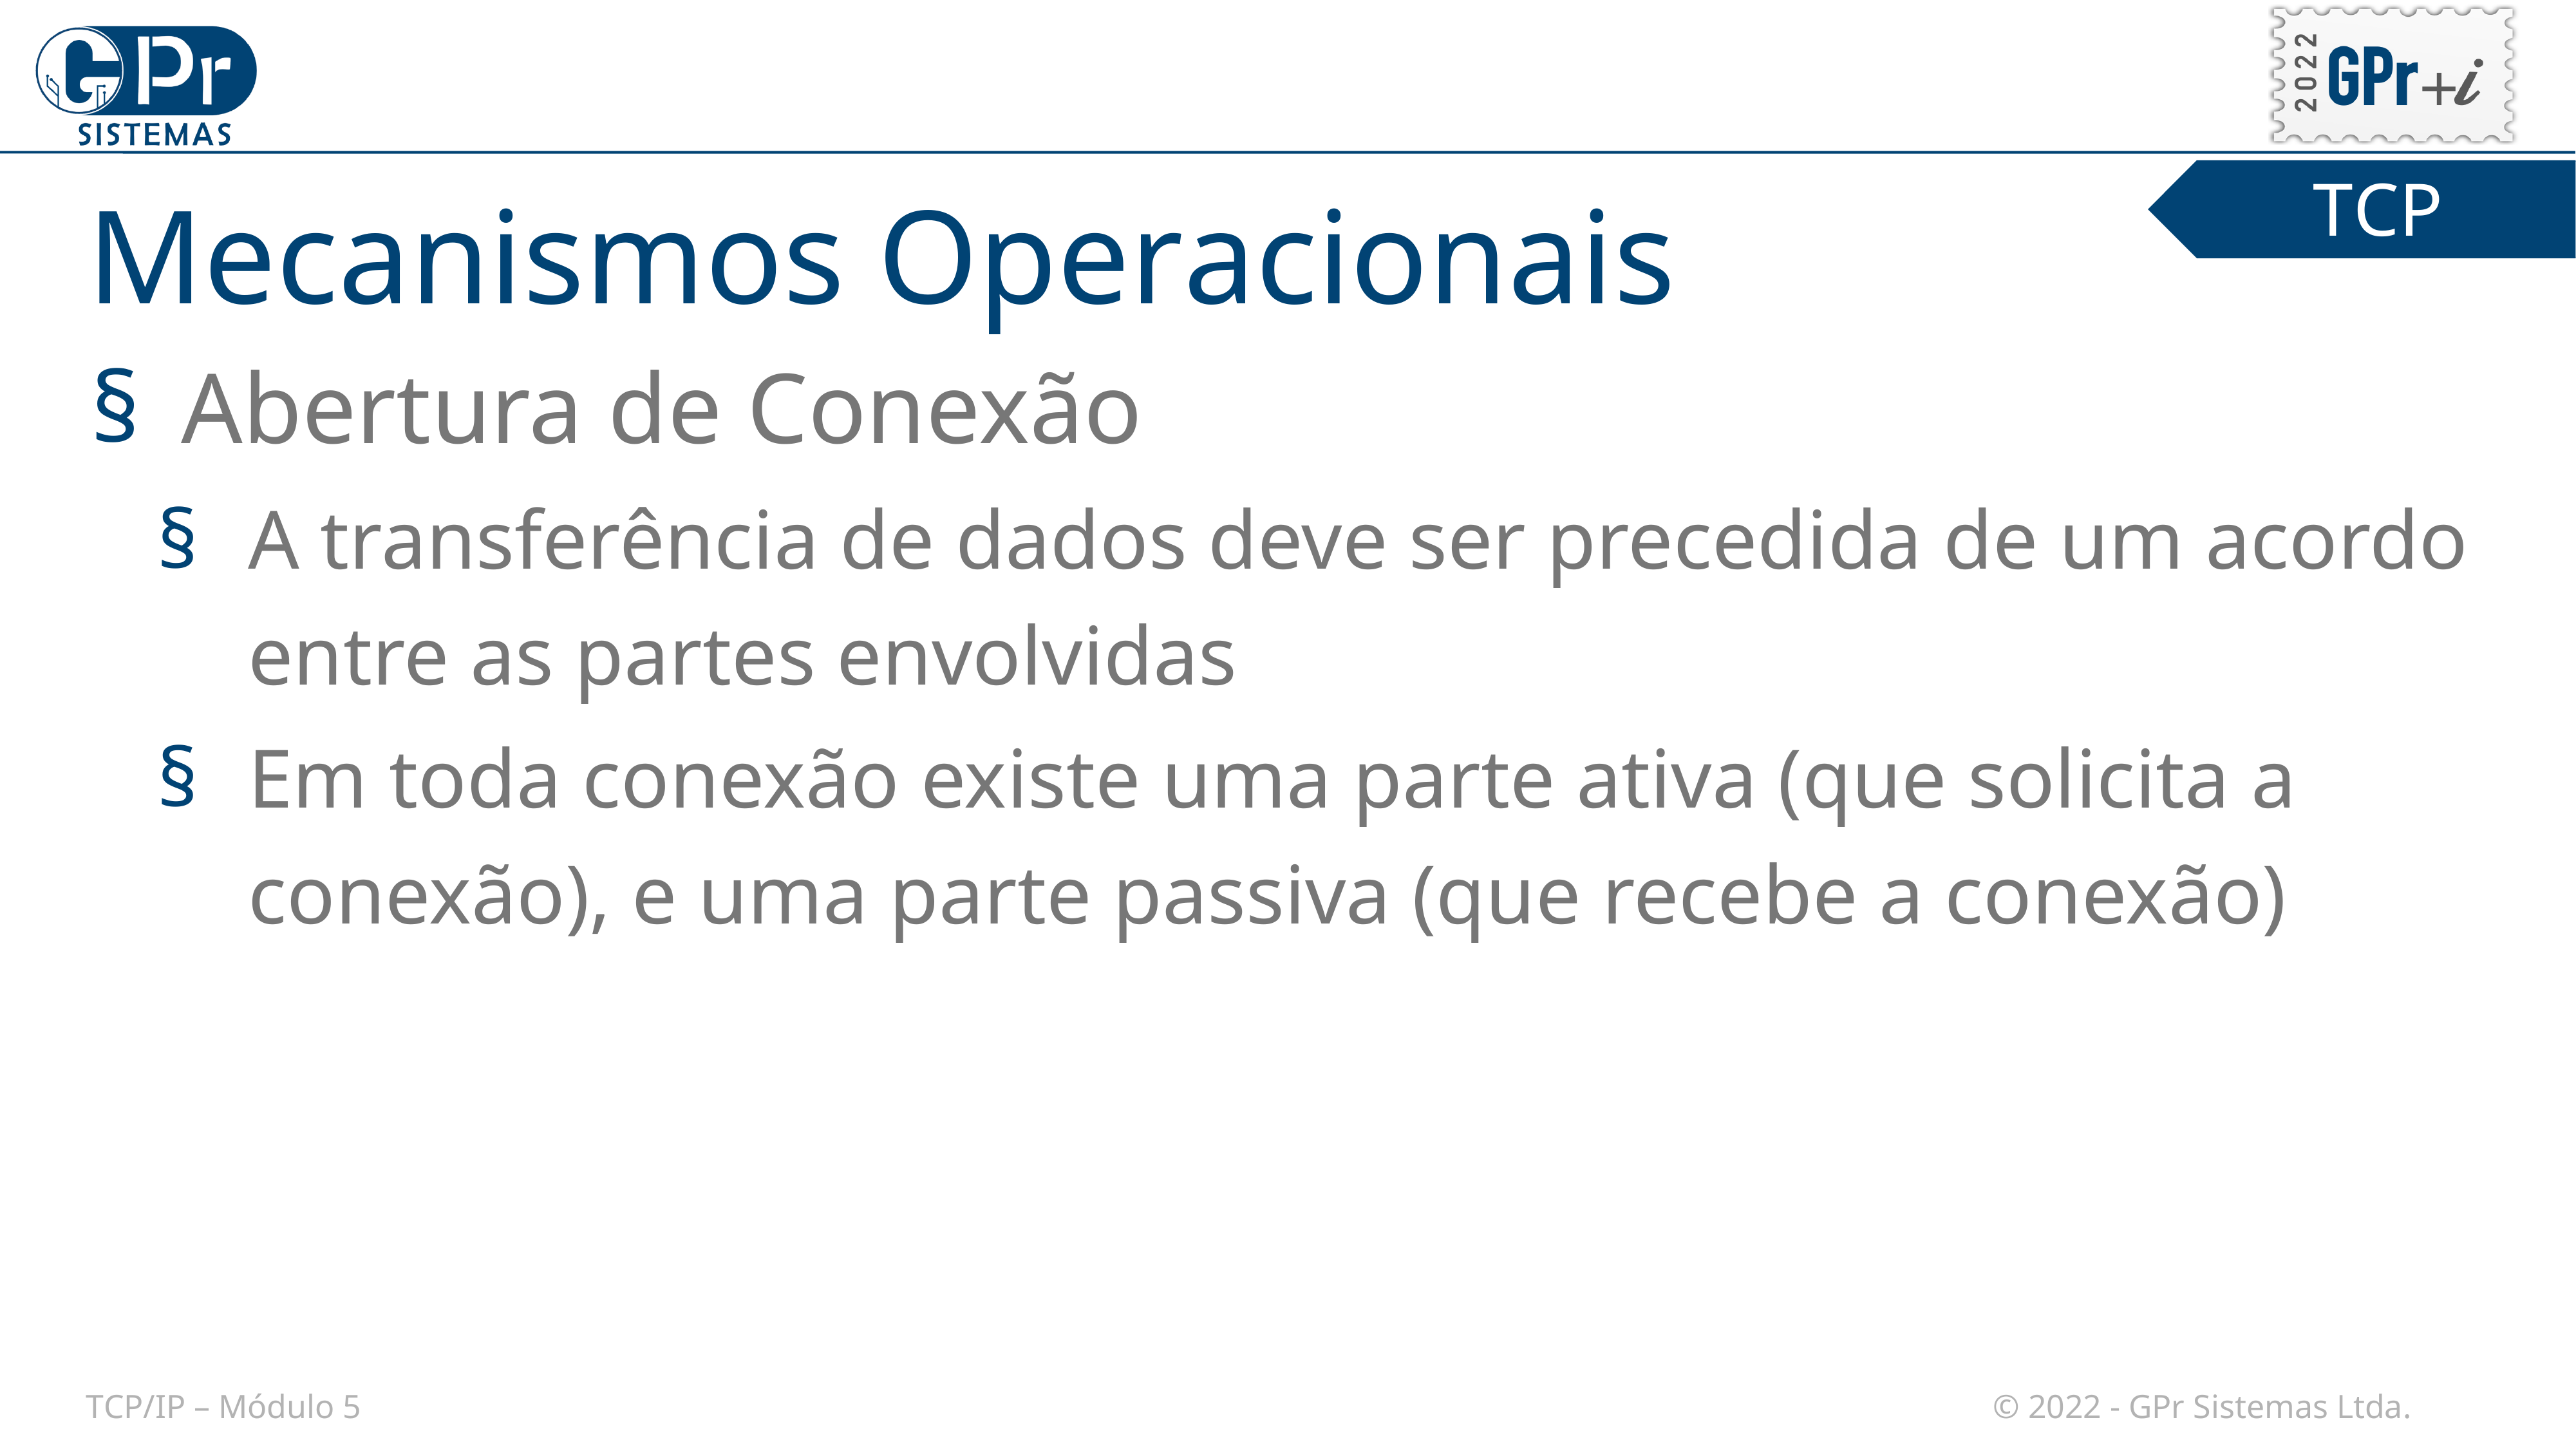

TCP
Mecanismos Operacionais
# Abertura de Conexão
A transferência de dados deve ser precedida de um acordo entre as partes envolvidas
Em toda conexão existe uma parte ativa (que solicita a conexão), e uma parte passiva (que recebe a conexão)